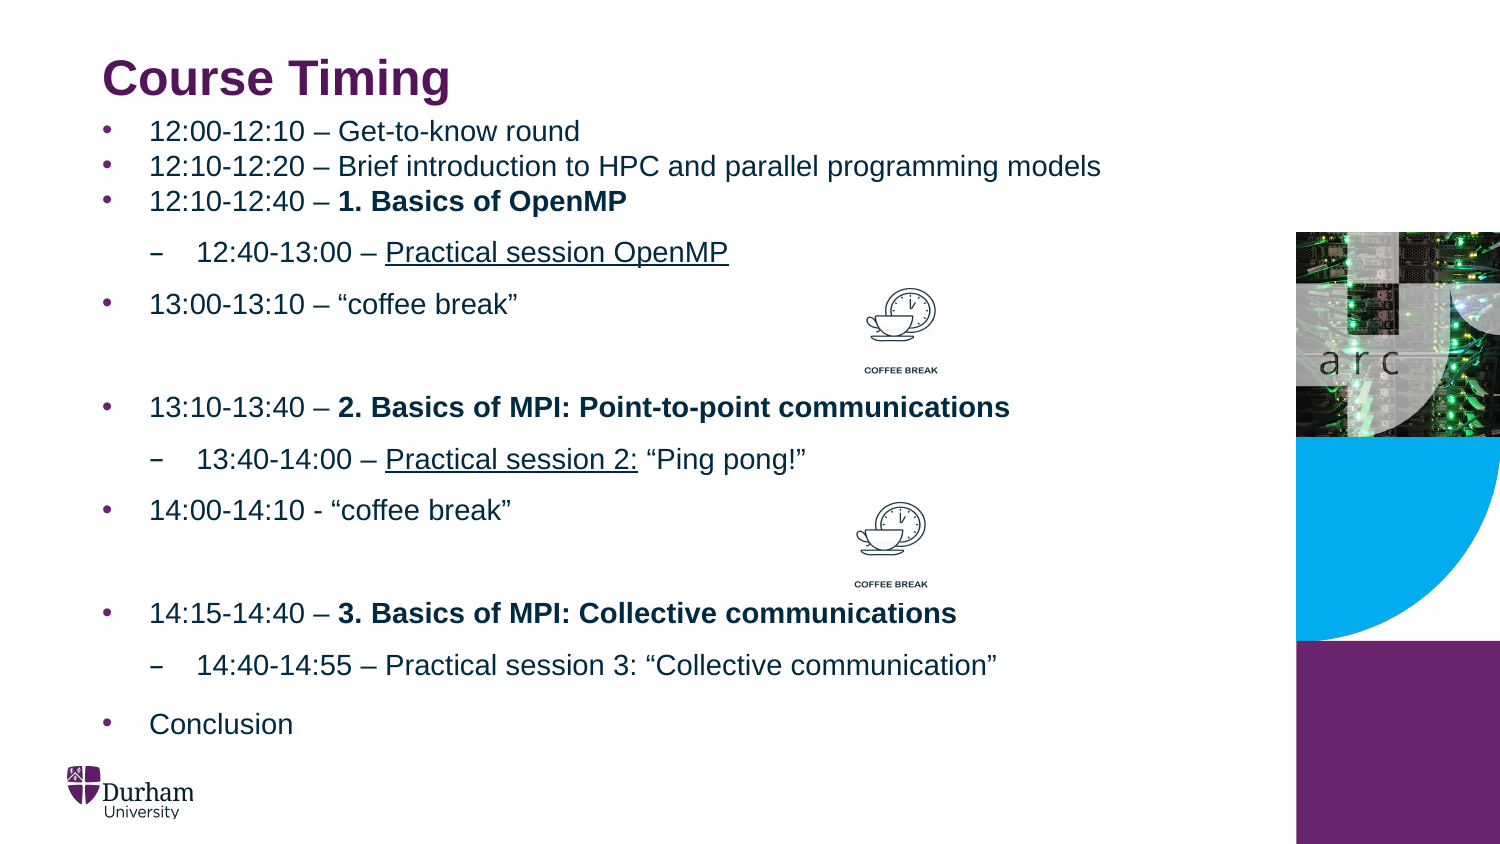

Course Timing
# 12:00-12:10 – Get-to-know round
12:10-12:20 – Brief introduction to HPC and parallel programming models
12:10-12:40 – 1. Basics of OpenMP
12:40-13:00 – Practical session OpenMP
13:00-13:10 – “coffee break”
13:10-13:40 – 2. Basics of MPI: Point-to-point communications
13:40-14:00 – Practical session 2: “Ping pong!”
14:00-14:10 - “coffee break”
14:15-14:40 – 3. Basics of MPI: Collective communications
14:40-14:55 – Practical session 3: “Collective communication”
Conclusion